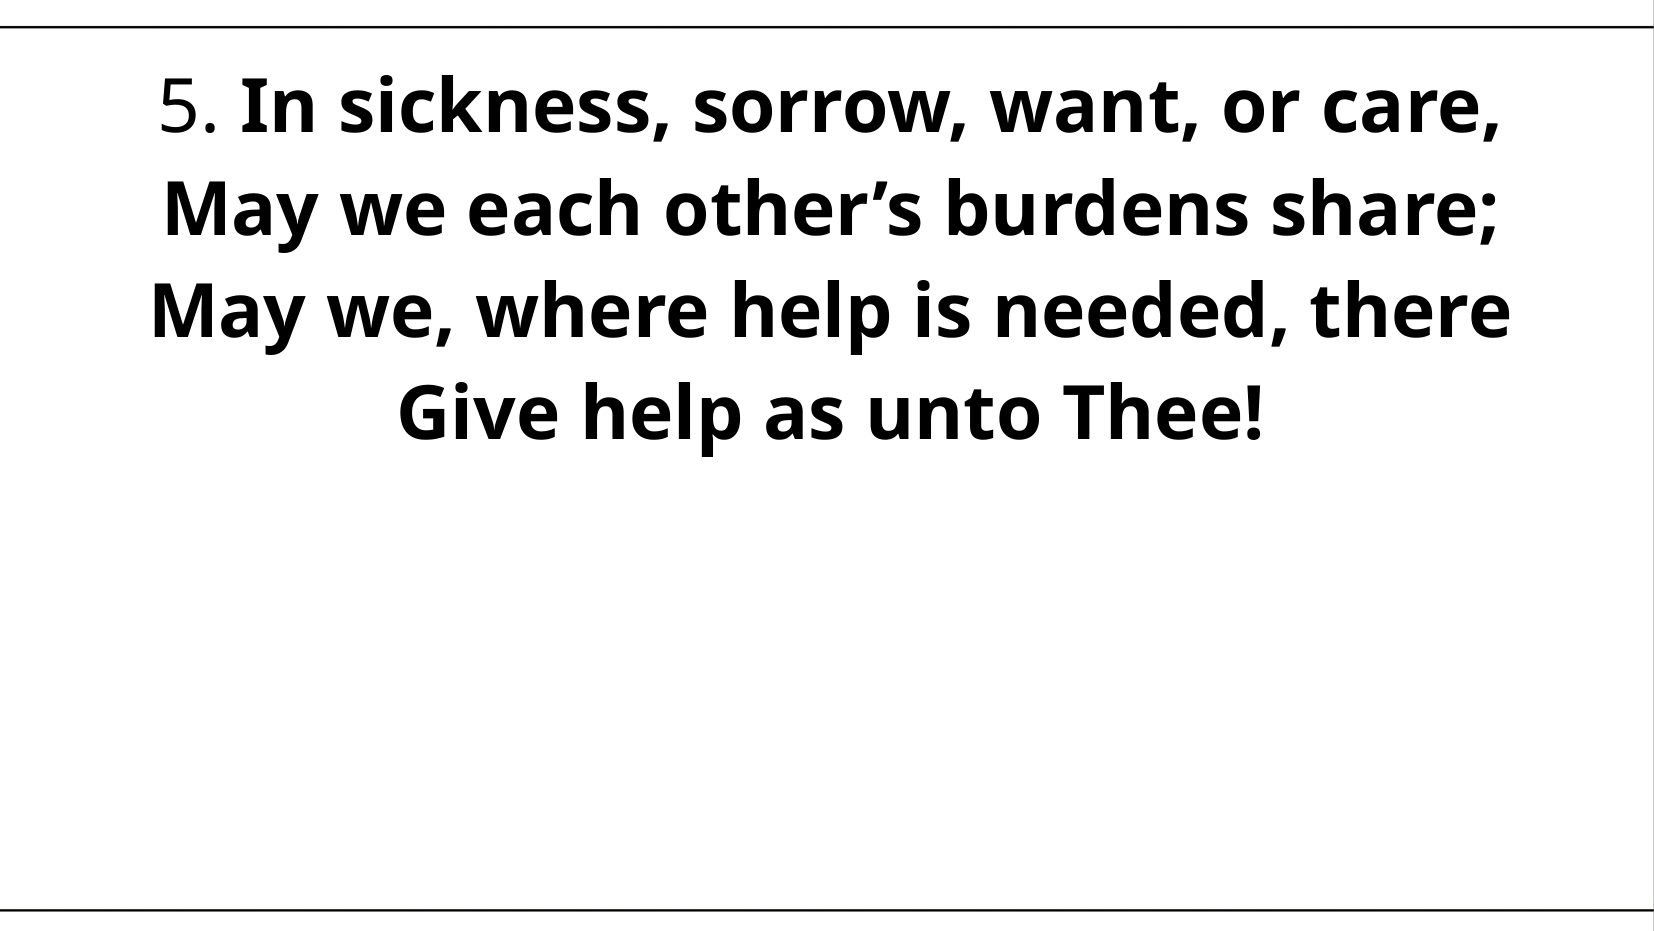

5. In sickness, sorrow, want, or care,
May we each other’s burdens share;
May we, where help is needed, there
Give help as unto Thee!